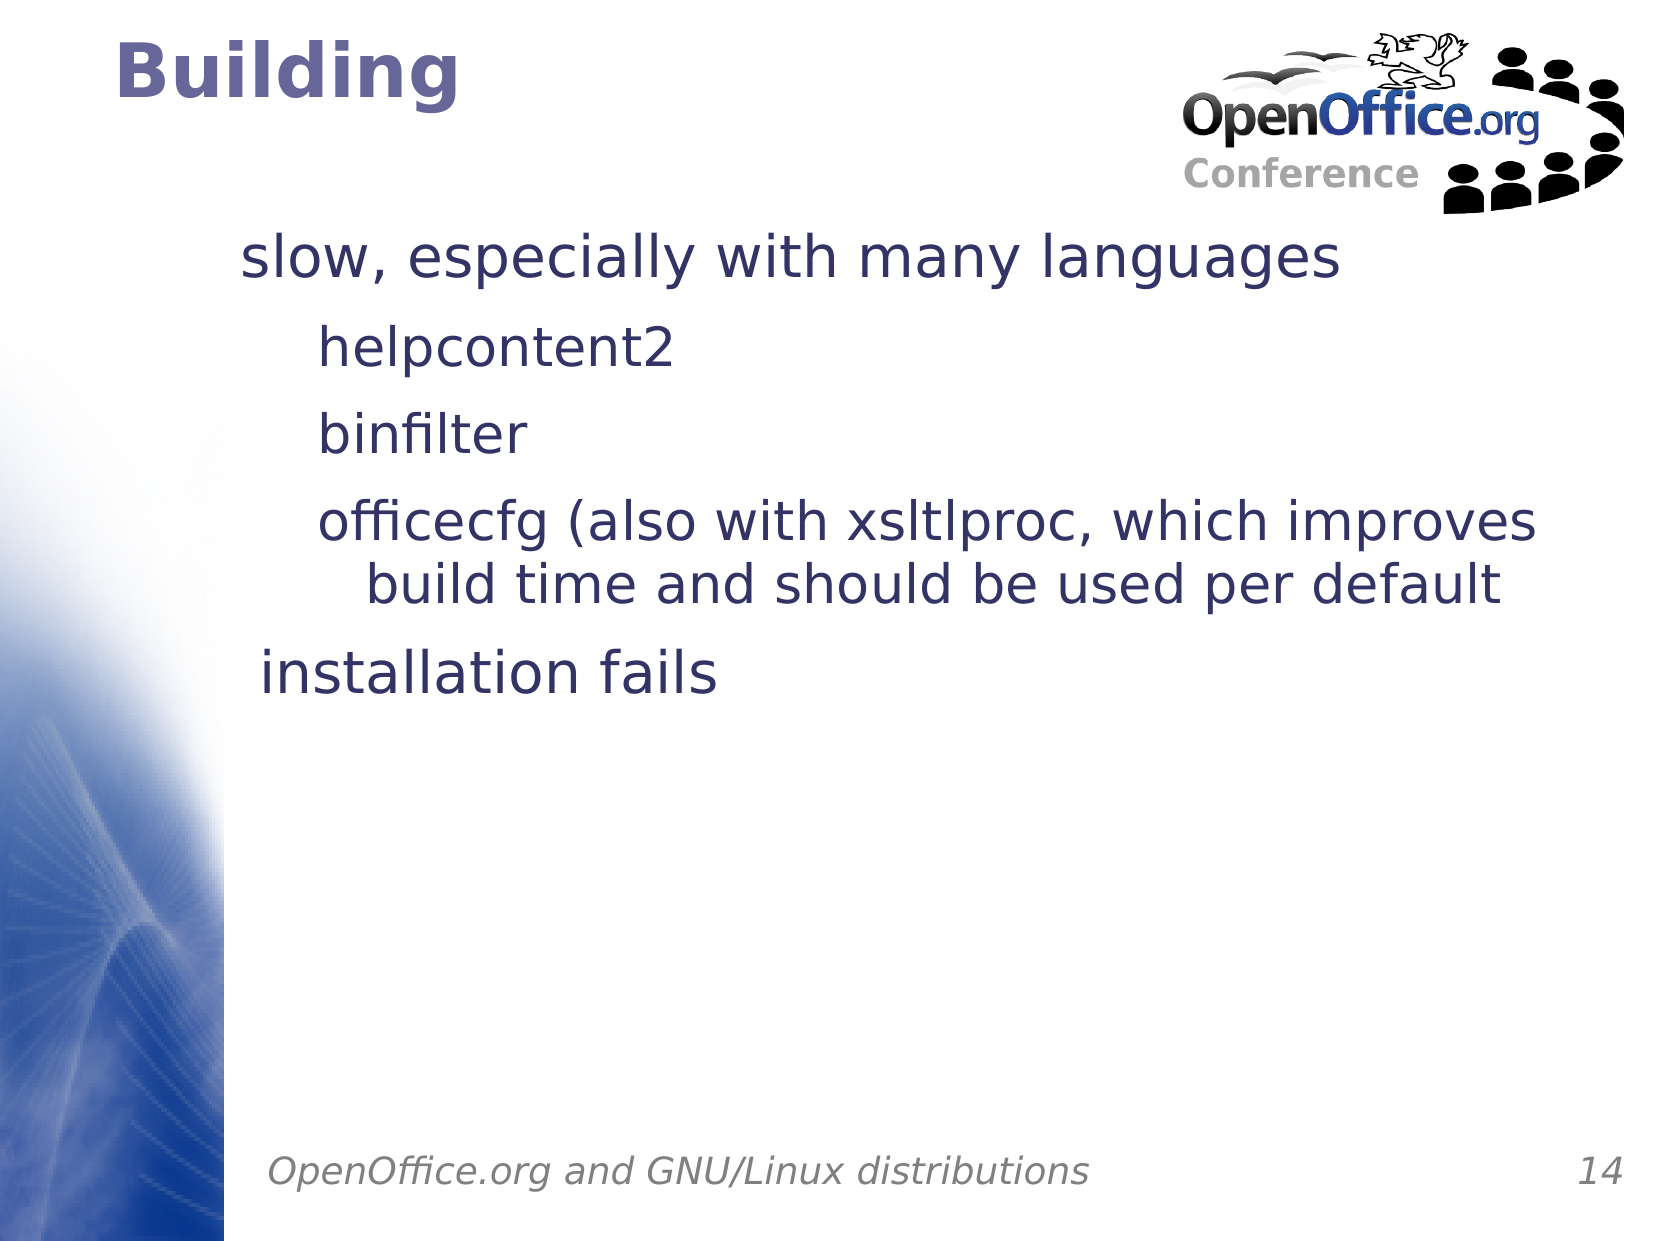

# Building
slow, especially with many languages
helpcontent2
binfilter
officecfg (also with xsltlproc, which improves build time and should be used per default
 installation fails